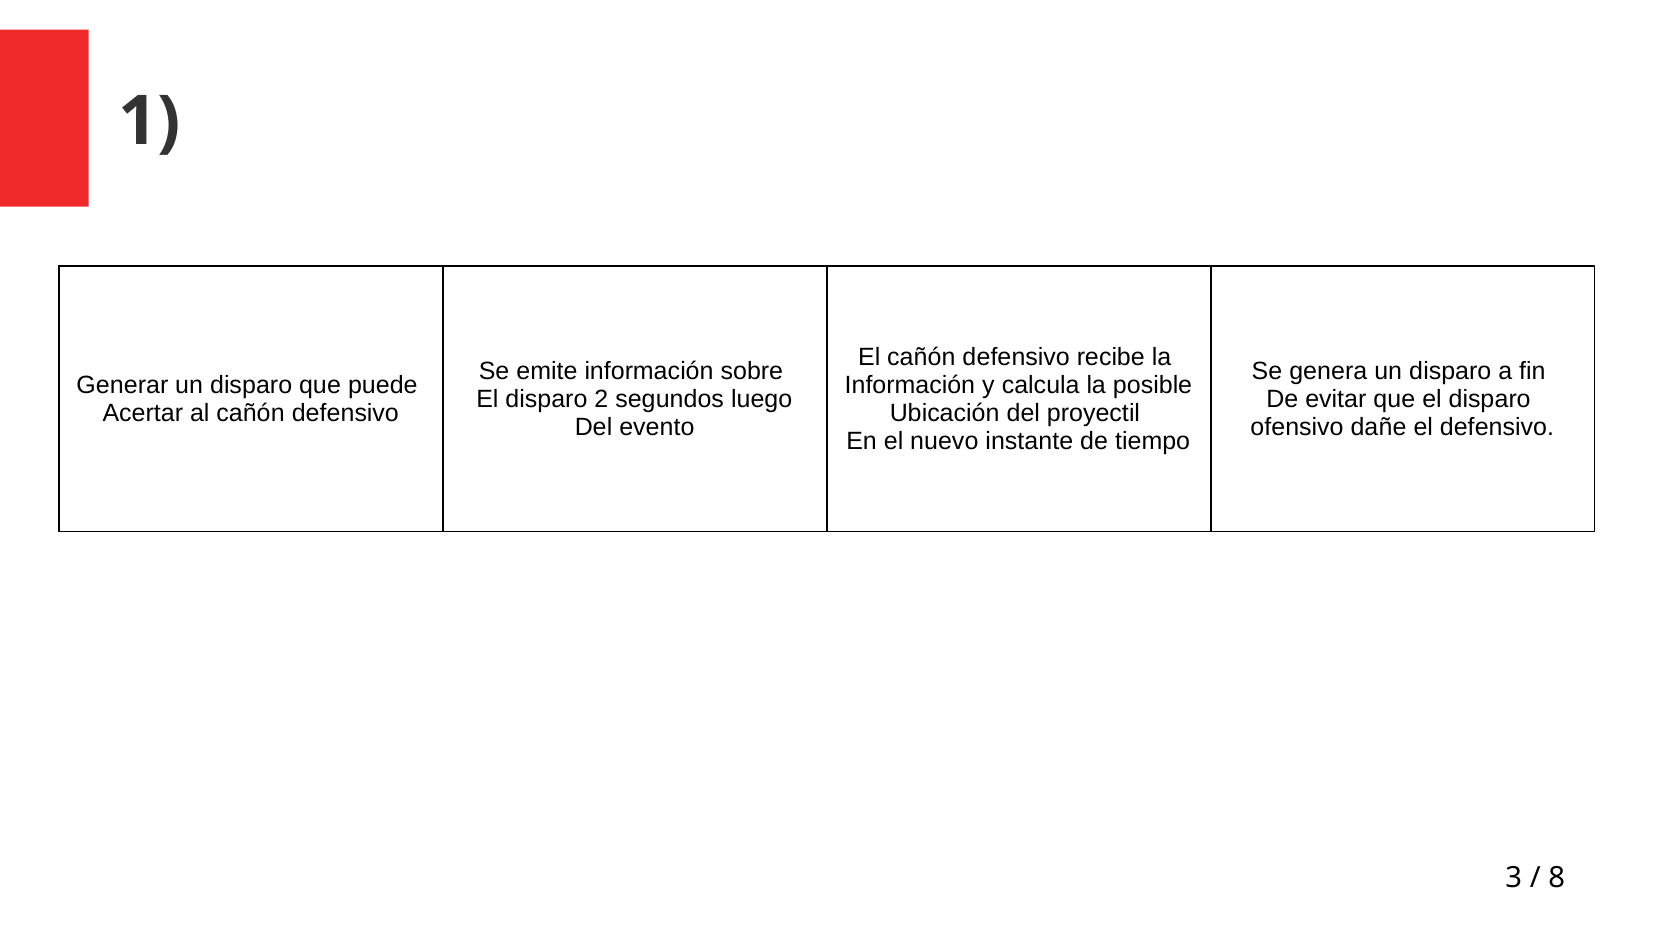

# 1)
Generar un disparo que puede
Acertar al cañón defensivo
Se emite información sobre
El disparo 2 segundos luego
Del evento
El cañón defensivo recibe la
Información y calcula la posible
Ubicación del proyectil
En el nuevo instante de tiempo
Se genera un disparo a fin
De evitar que el disparo
ofensivo dañe el defensivo.
3